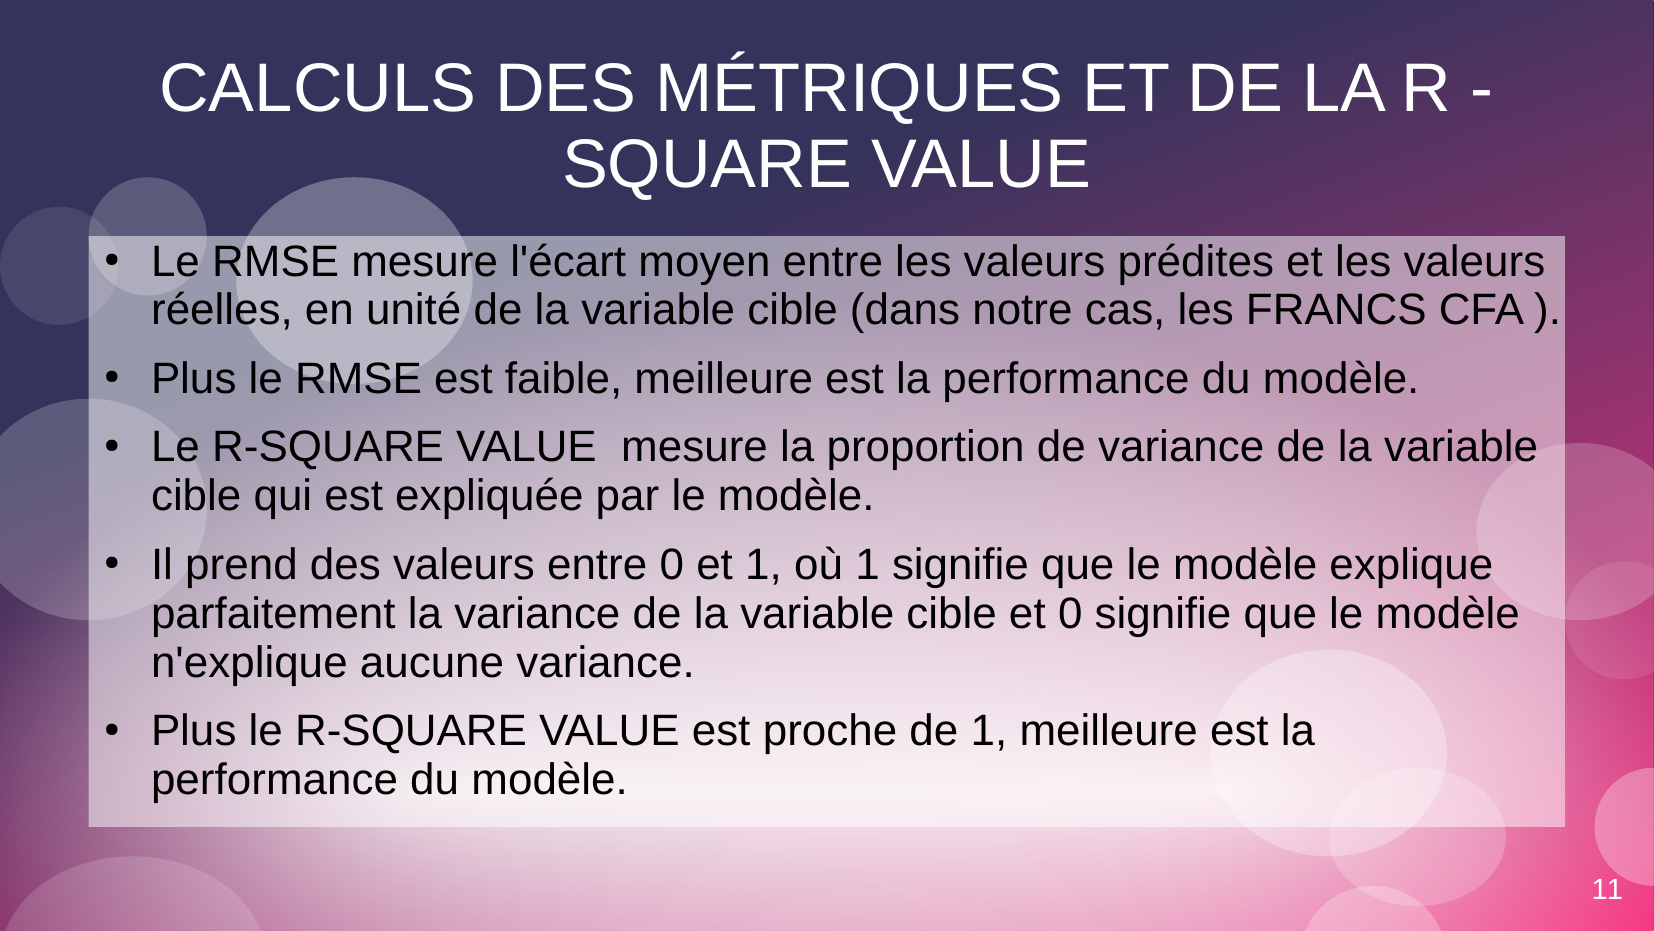

# CALCULS DES MÉTRIQUES ET DE LA R -SQUARE VALUE
Le RMSE mesure l'écart moyen entre les valeurs prédites et les valeurs réelles, en unité de la variable cible (dans notre cas, les FRANCS CFA ).
Plus le RMSE est faible, meilleure est la performance du modèle.
Le R-SQUARE VALUE mesure la proportion de variance de la variable cible qui est expliquée par le modèle.
Il prend des valeurs entre 0 et 1, où 1 signifie que le modèle explique parfaitement la variance de la variable cible et 0 signifie que le modèle n'explique aucune variance.
Plus le R-SQUARE VALUE est proche de 1, meilleure est la performance du modèle.